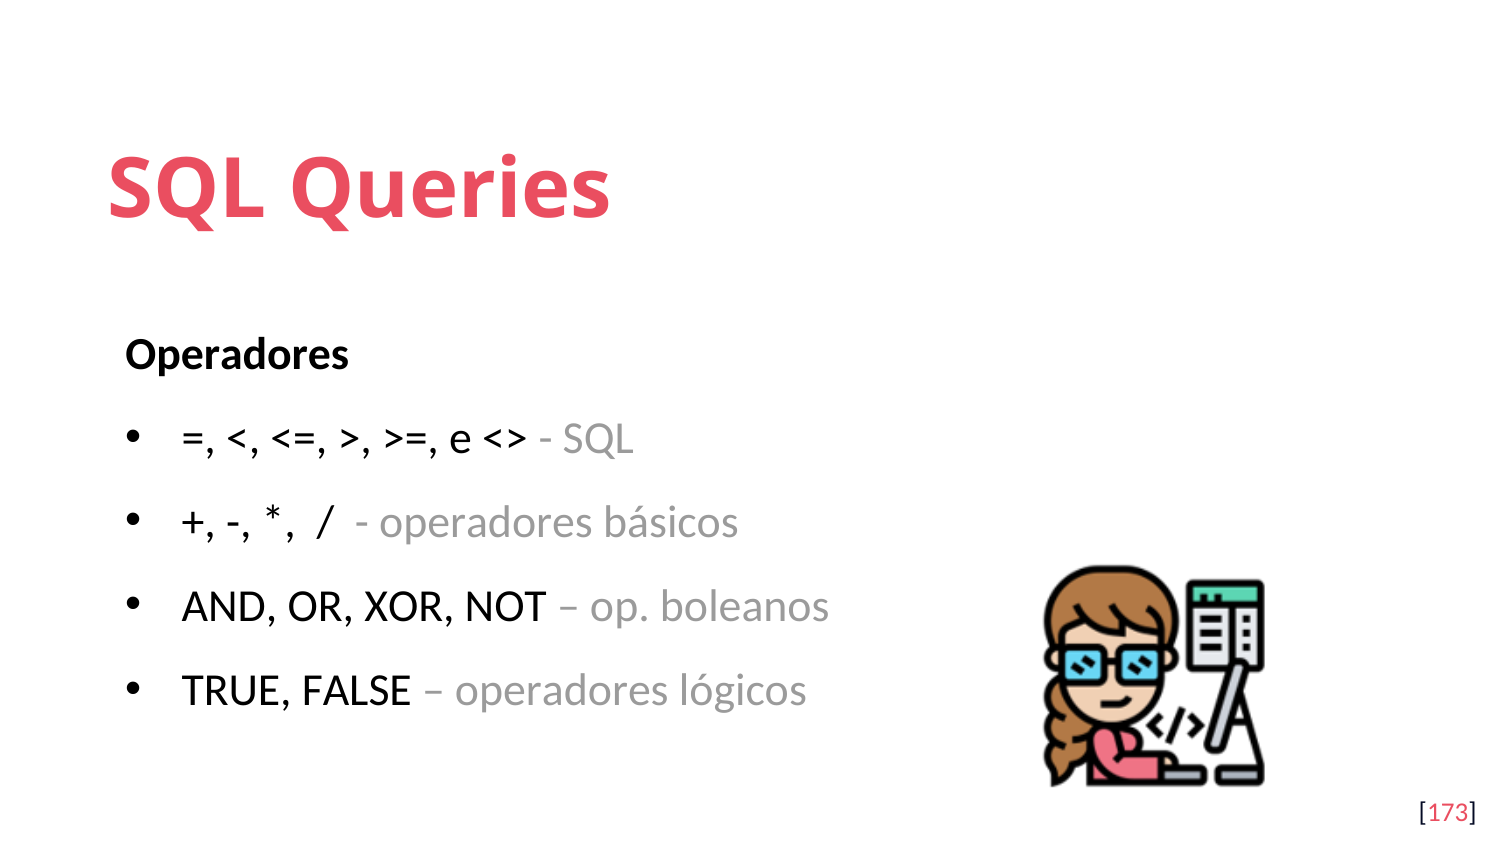

SQL Queries
Operadores
=, <, <=, >, >=, e <> - SQL
+, -, *,  /  - operadores básicos
AND, OR, XOR, NOT – op. boleanos
TRUE, FALSE – operadores lógicos